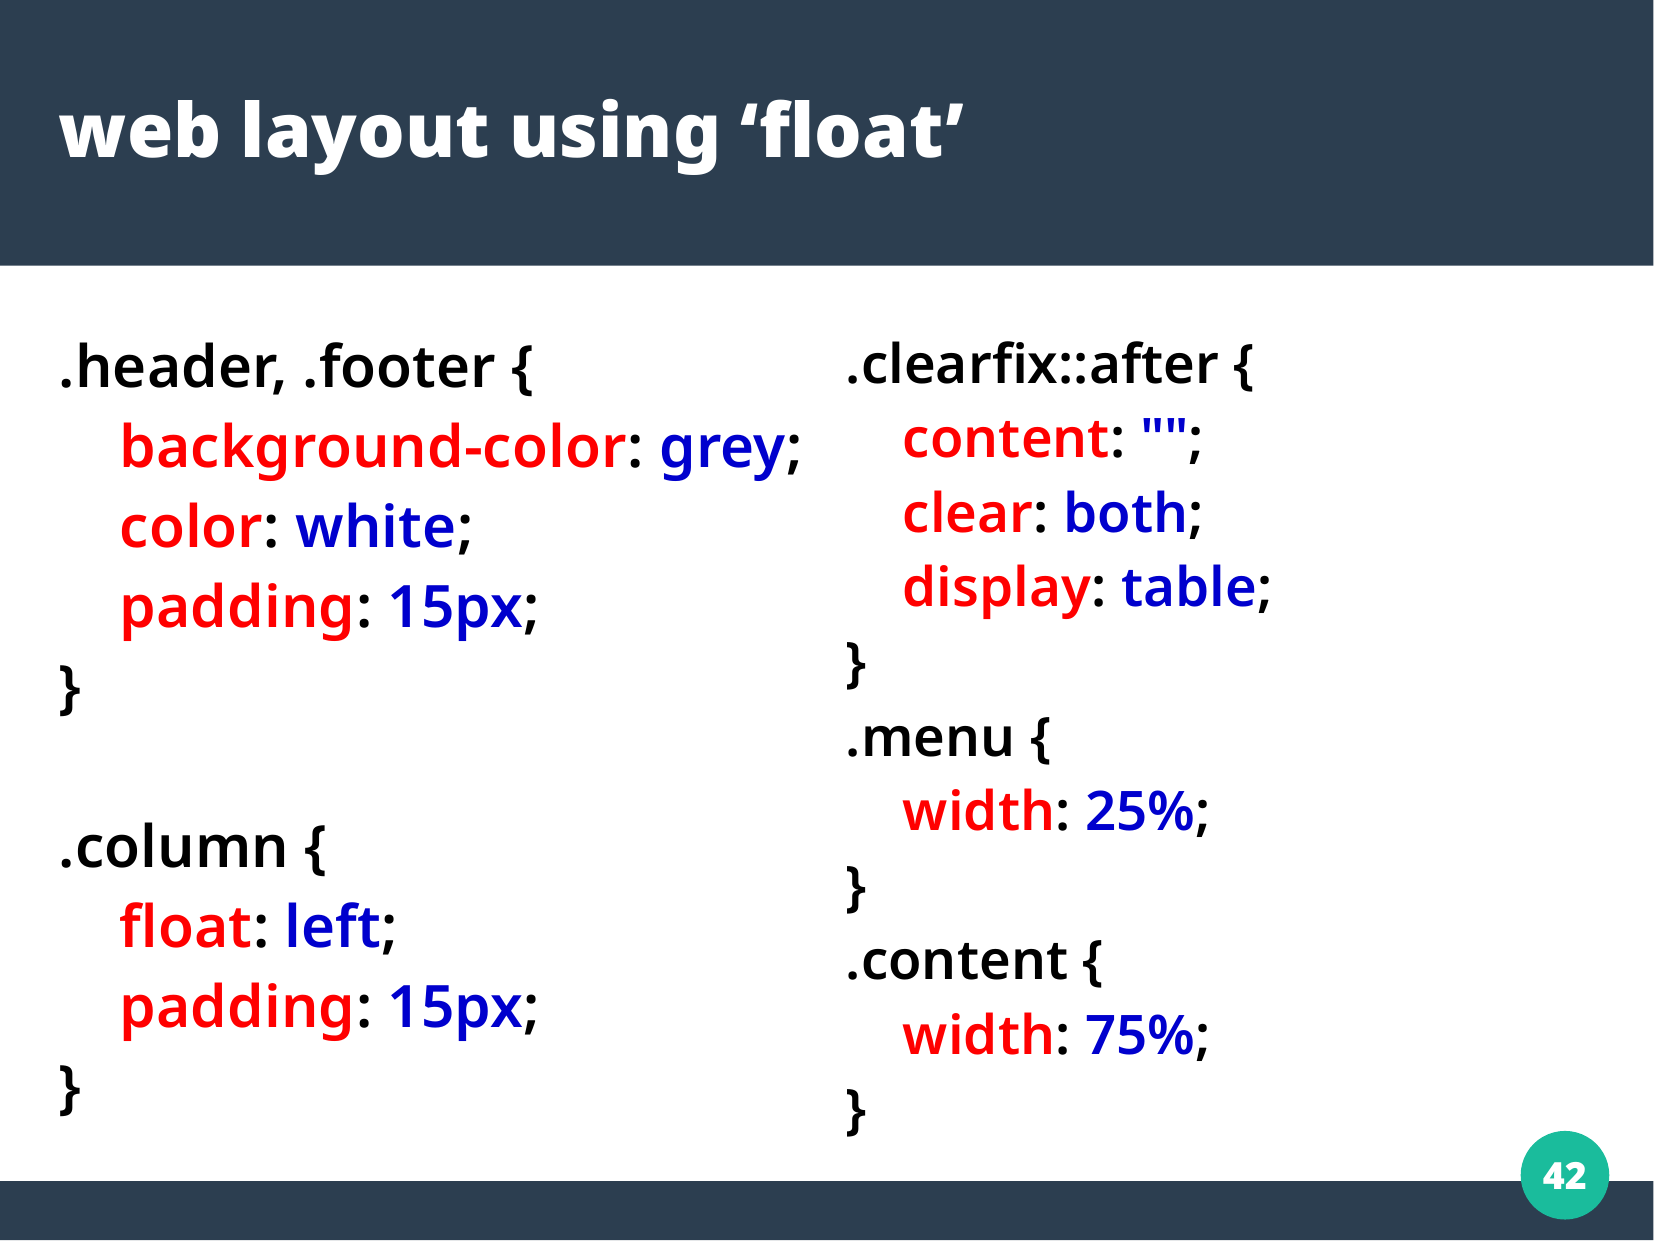

# web layout using ‘float’
.header, .footer {
    background-color: grey;
    color: white;
    padding: 15px;
}
.column {
    float: left;
    padding: 15px;
}
.clearfix::after {
    content: "";
    clear: both;
    display: table;
}
.menu {
    width: 25%;
}
.content {
    width: 75%;
}
42